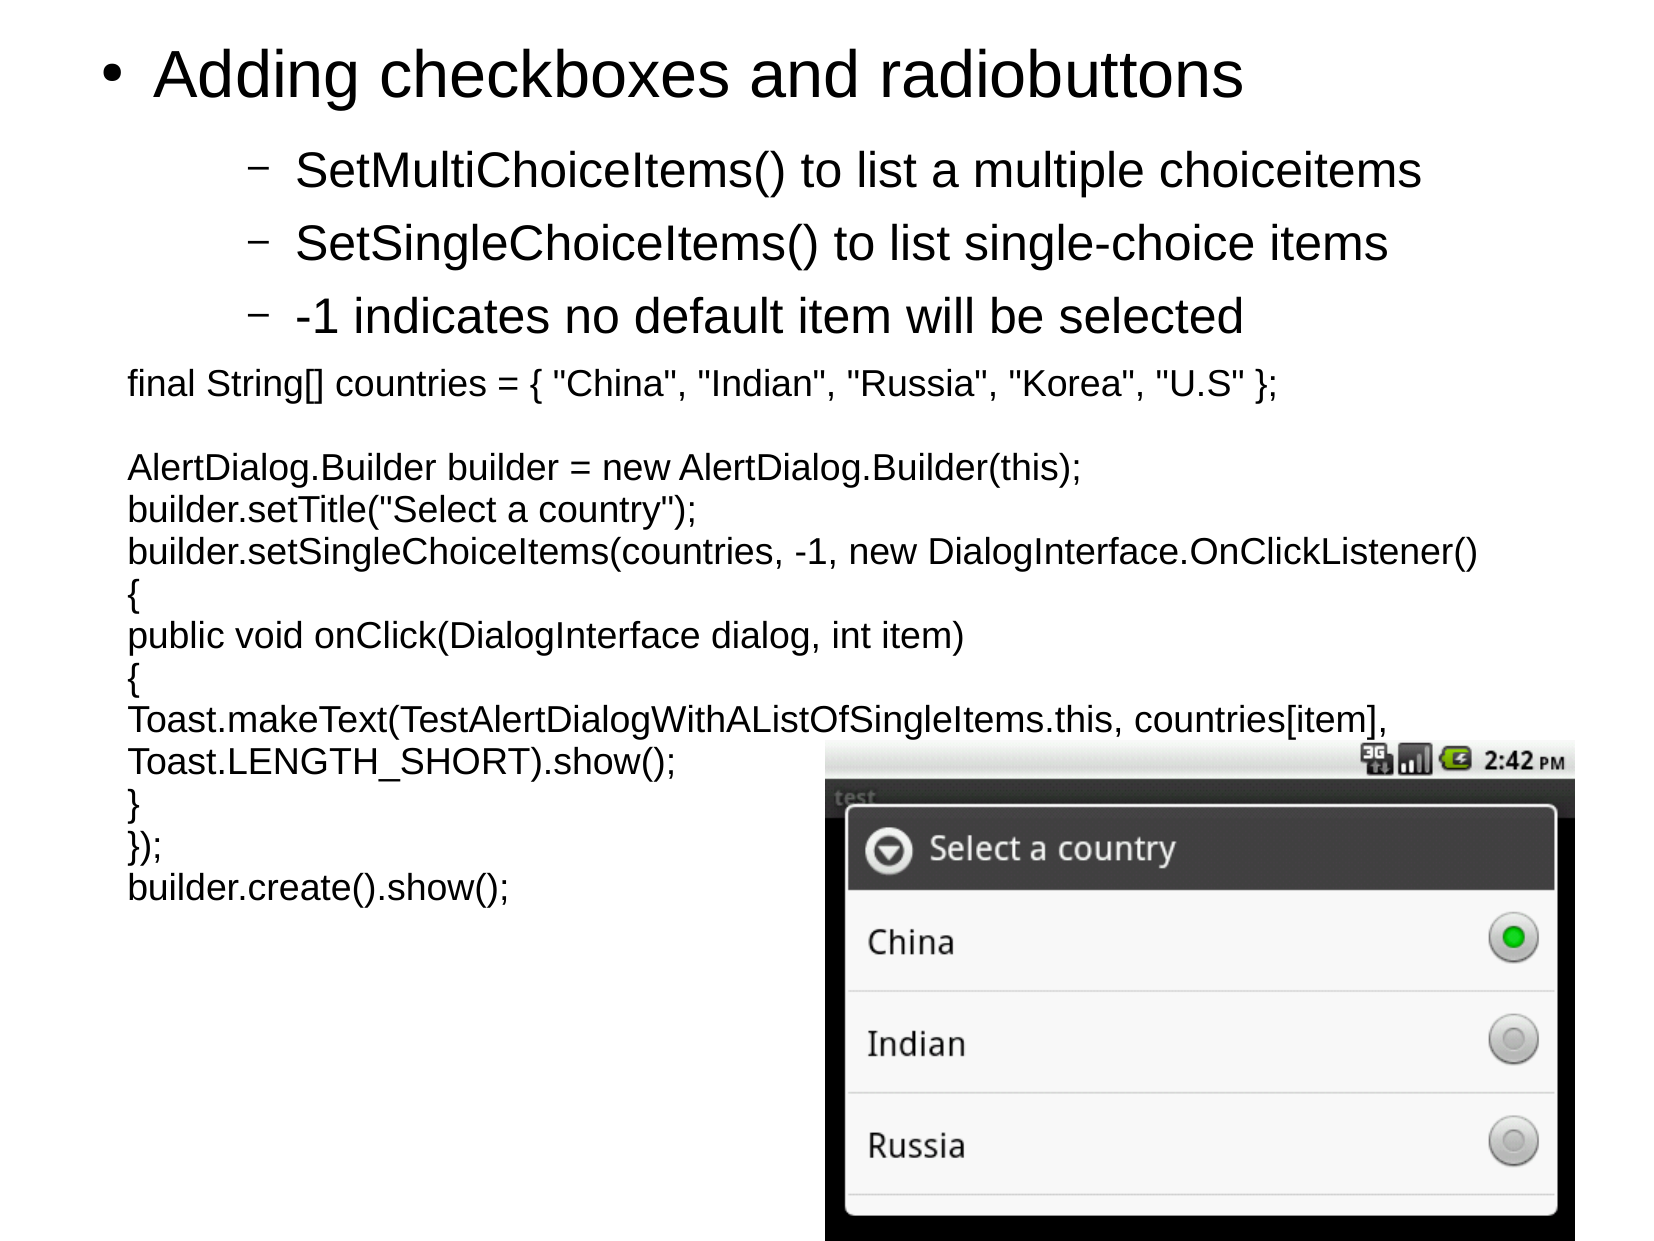

# Adding checkboxes and radiobuttons
SetMultiChoiceItems() to list a multiple choiceitems
SetSingleChoiceItems() to list single-choice items
-1 indicates no default item will be selected
final String[] countries = { "China", "Indian", "Russia", "Korea", "U.S" };
AlertDialog.Builder builder = new AlertDialog.Builder(this);
builder.setTitle("Select a country");
builder.setSingleChoiceItems(countries, -1, new DialogInterface.OnClickListener()
{
public void onClick(DialogInterface dialog, int item)
{
Toast.makeText(TestAlertDialogWithAListOfSingleItems.this, countries[item], Toast.LENGTH_SHORT).show();
}
});
builder.create().show();